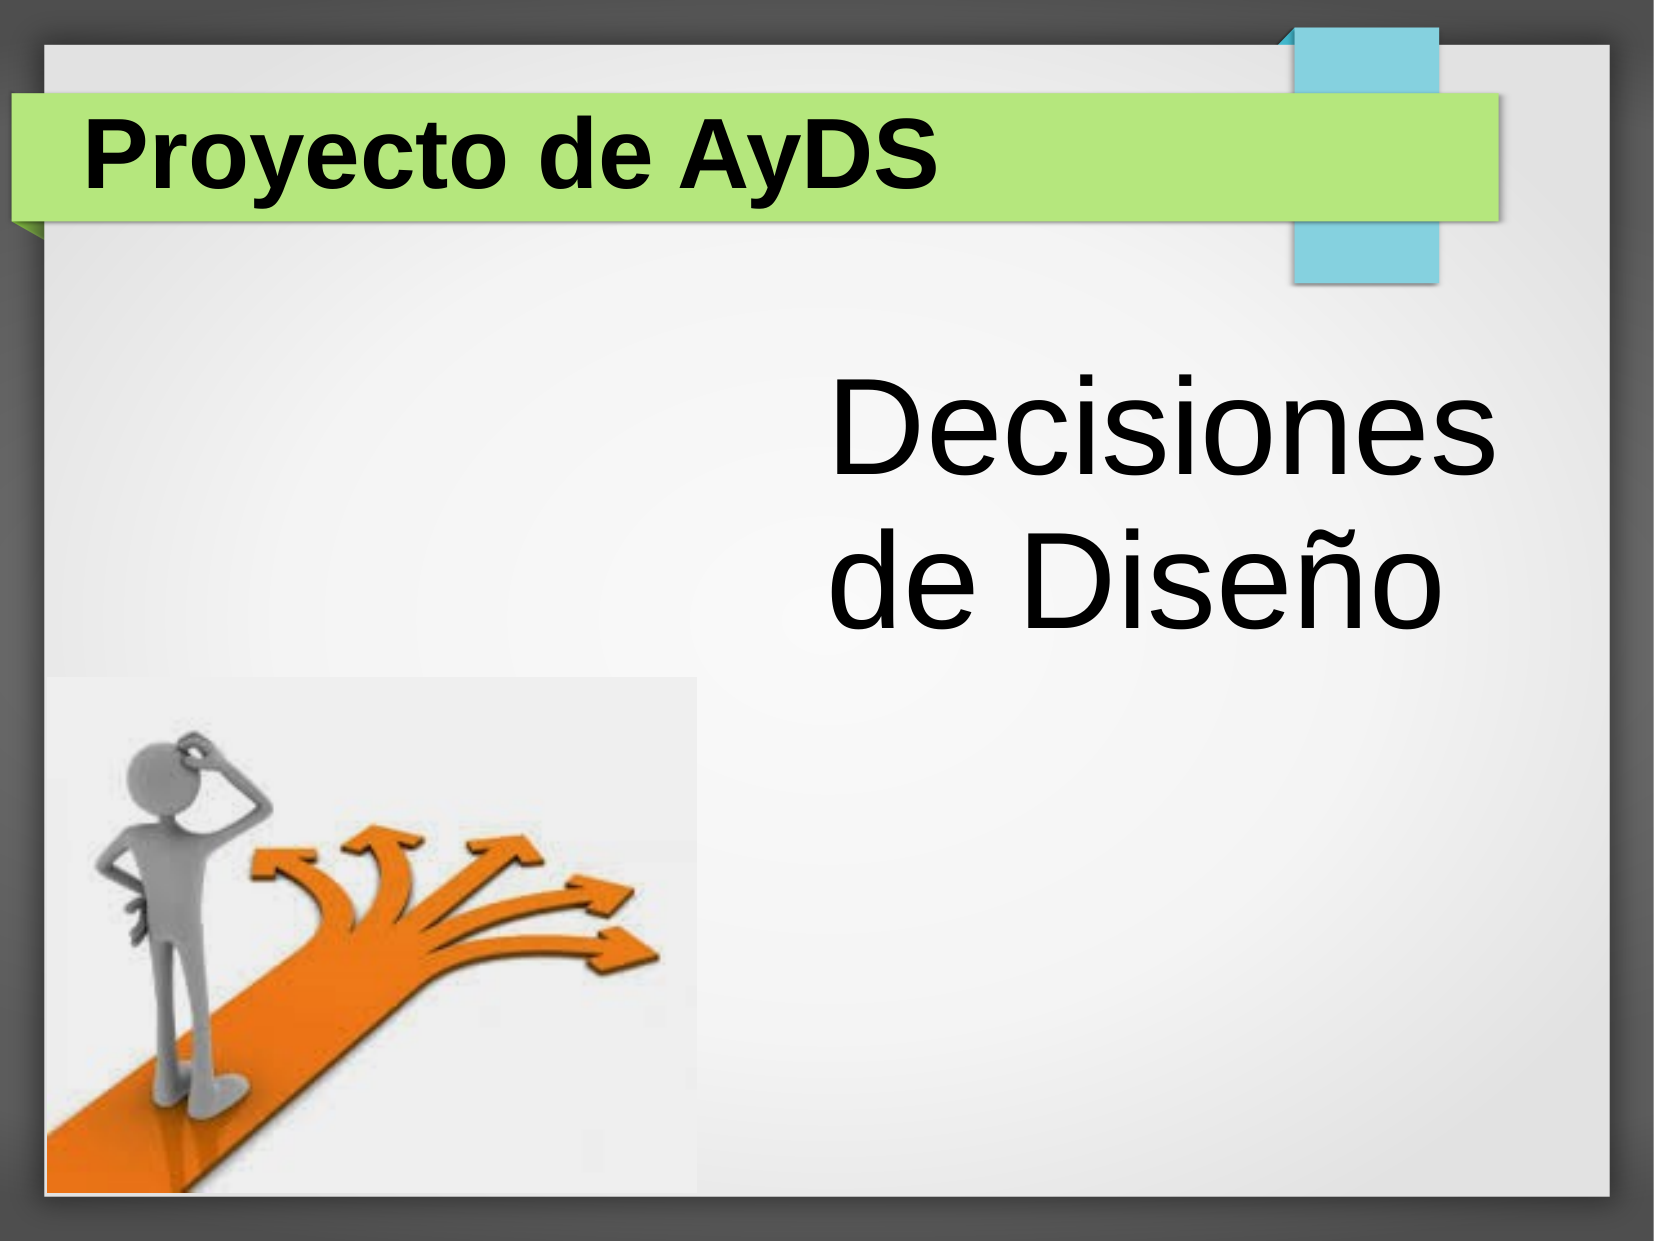

# Proyecto de AyDS
Decisiones de Diseño